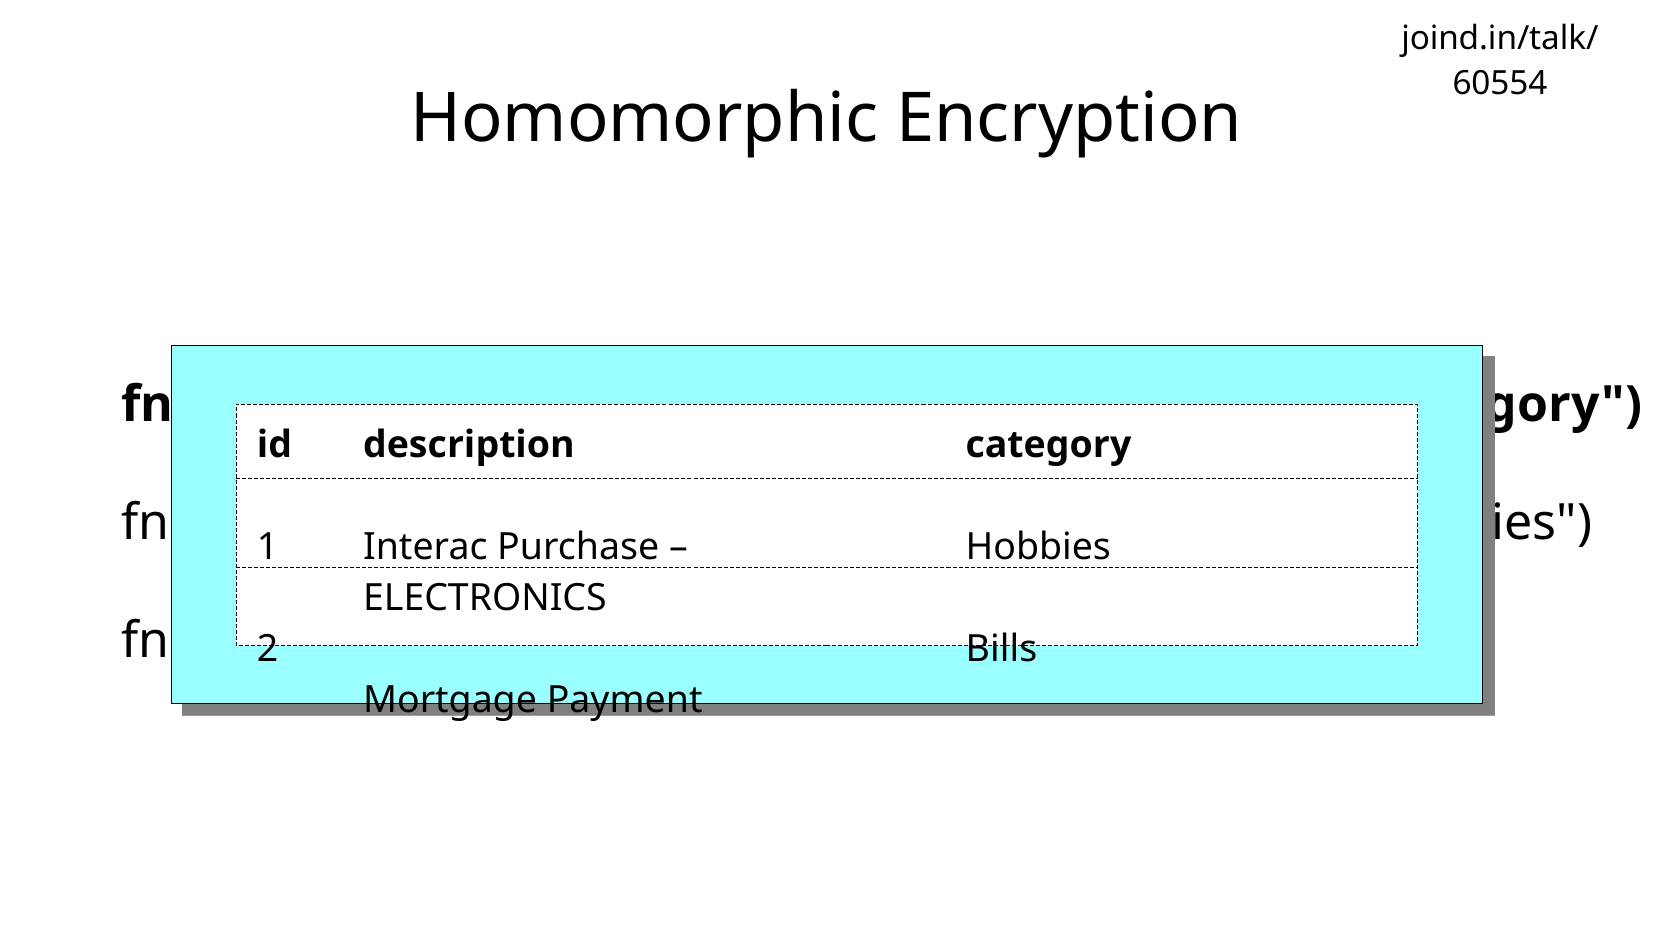

# Homomorphic Encryption
id
1
2
description
Interac Purchase – ELECTRONICS
Mortgage Payment
category
Hobbies
Bills
fn(catFn, enc("Description"))
enc("Category")
fn(catFn, enc("Interac Purchase – ELECTRONICS")
enc("Hobbies")
fn(catFn, enc("Mortgage Payment"))
enc("Bills")